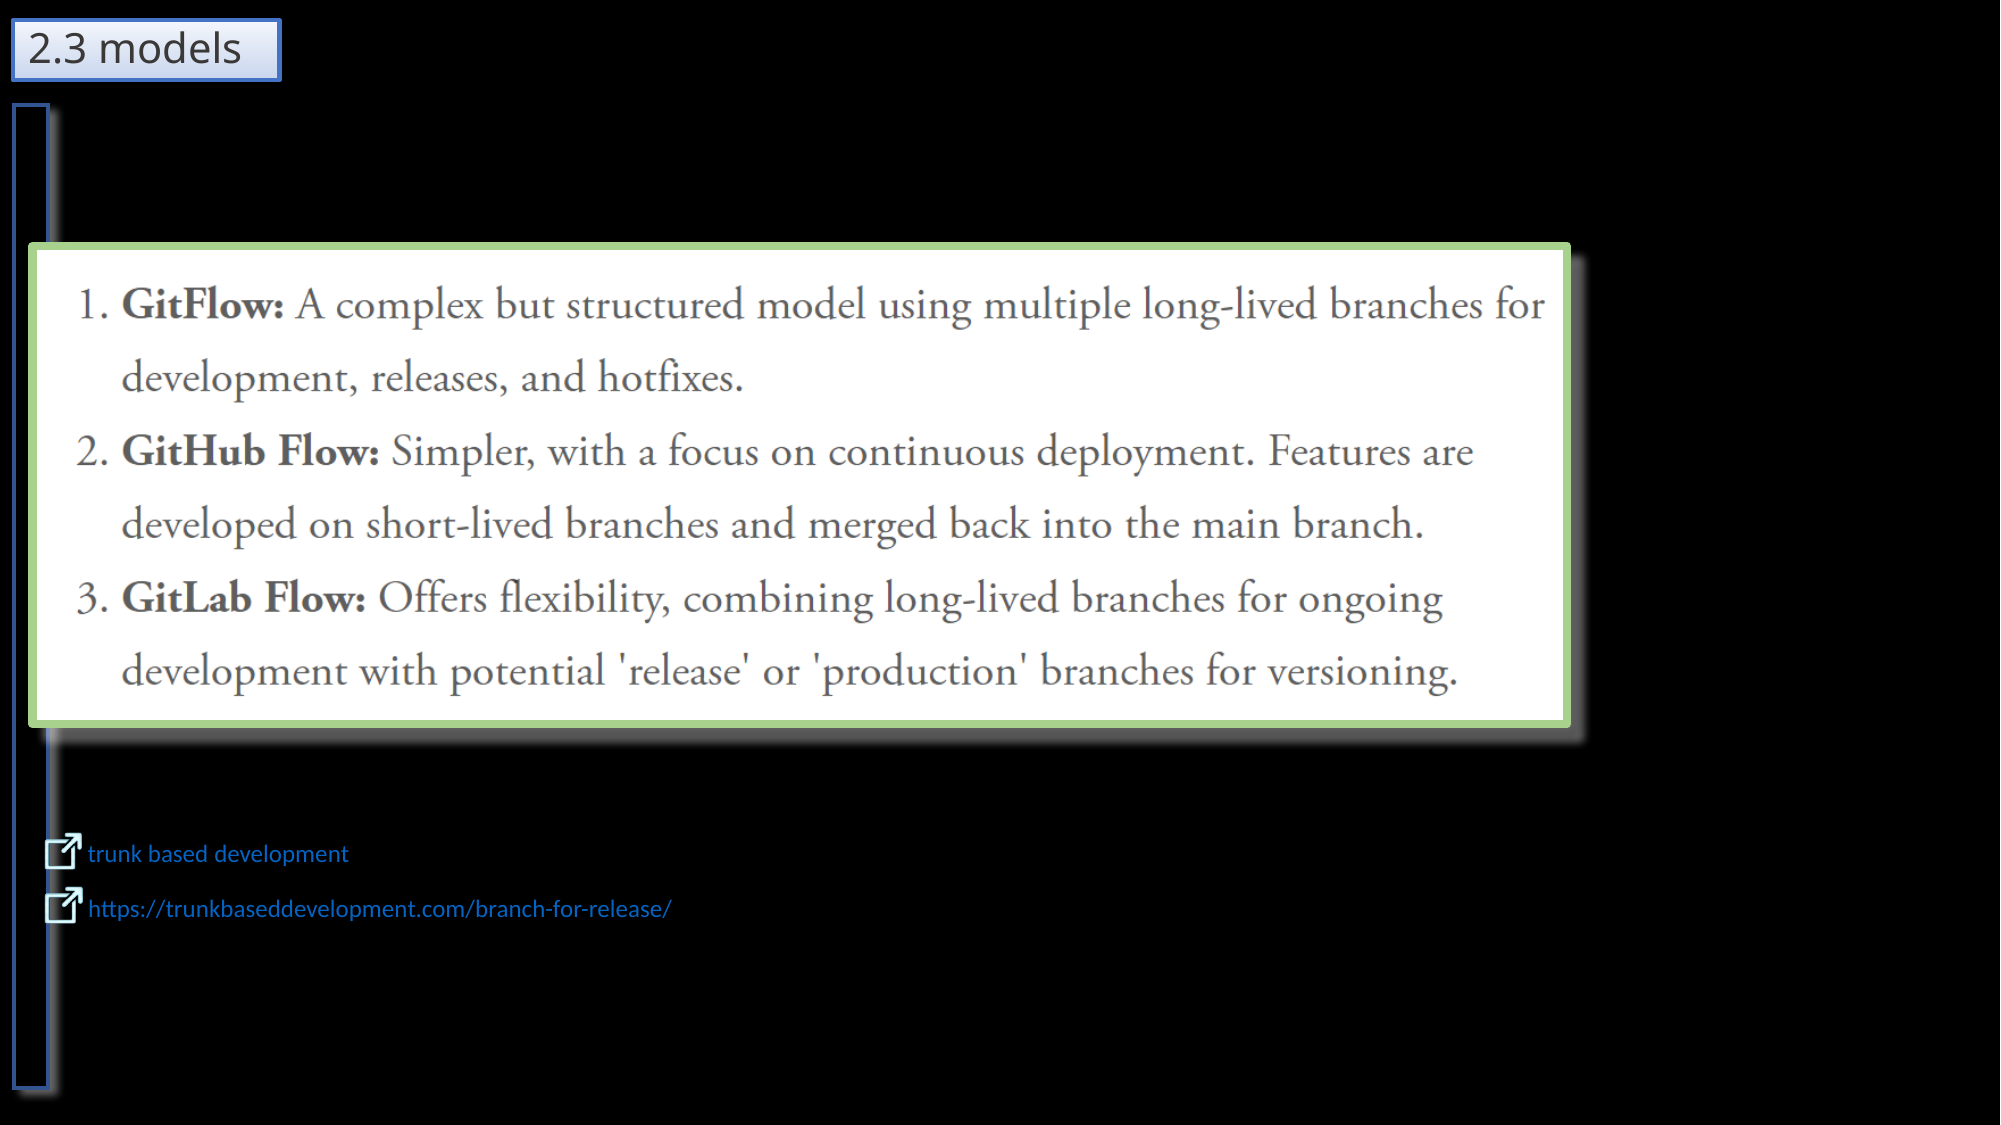

# 2.3 models
trunk based development
https://trunkbaseddevelopment.com/branch-for-release/